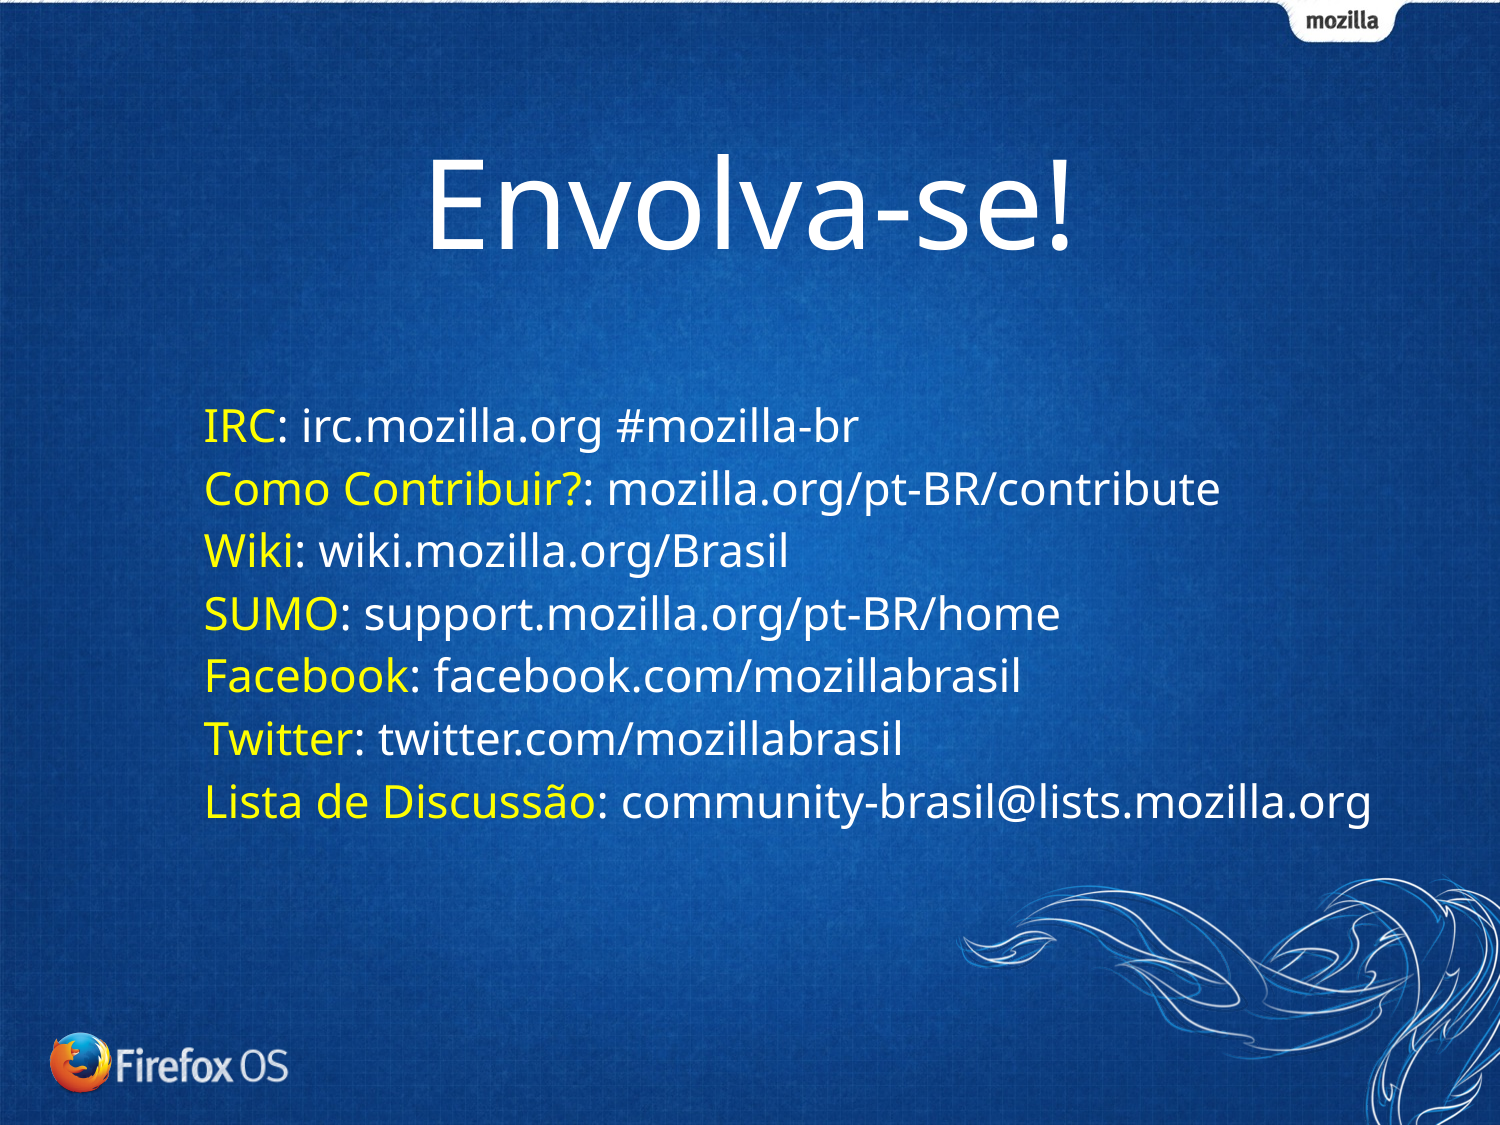

#
Envolva-se!
IRC: irc.mozilla.org #mozilla-br
Como Contribuir?: mozilla.org/pt-BR/contribute
Wiki: wiki.mozilla.org/Brasil
SUMO: support.mozilla.org/pt-BR/home
Facebook: facebook.com/mozillabrasil
Twitter: twitter.com/mozillabrasil
Lista de Discussão: community-brasil@lists.mozilla.org